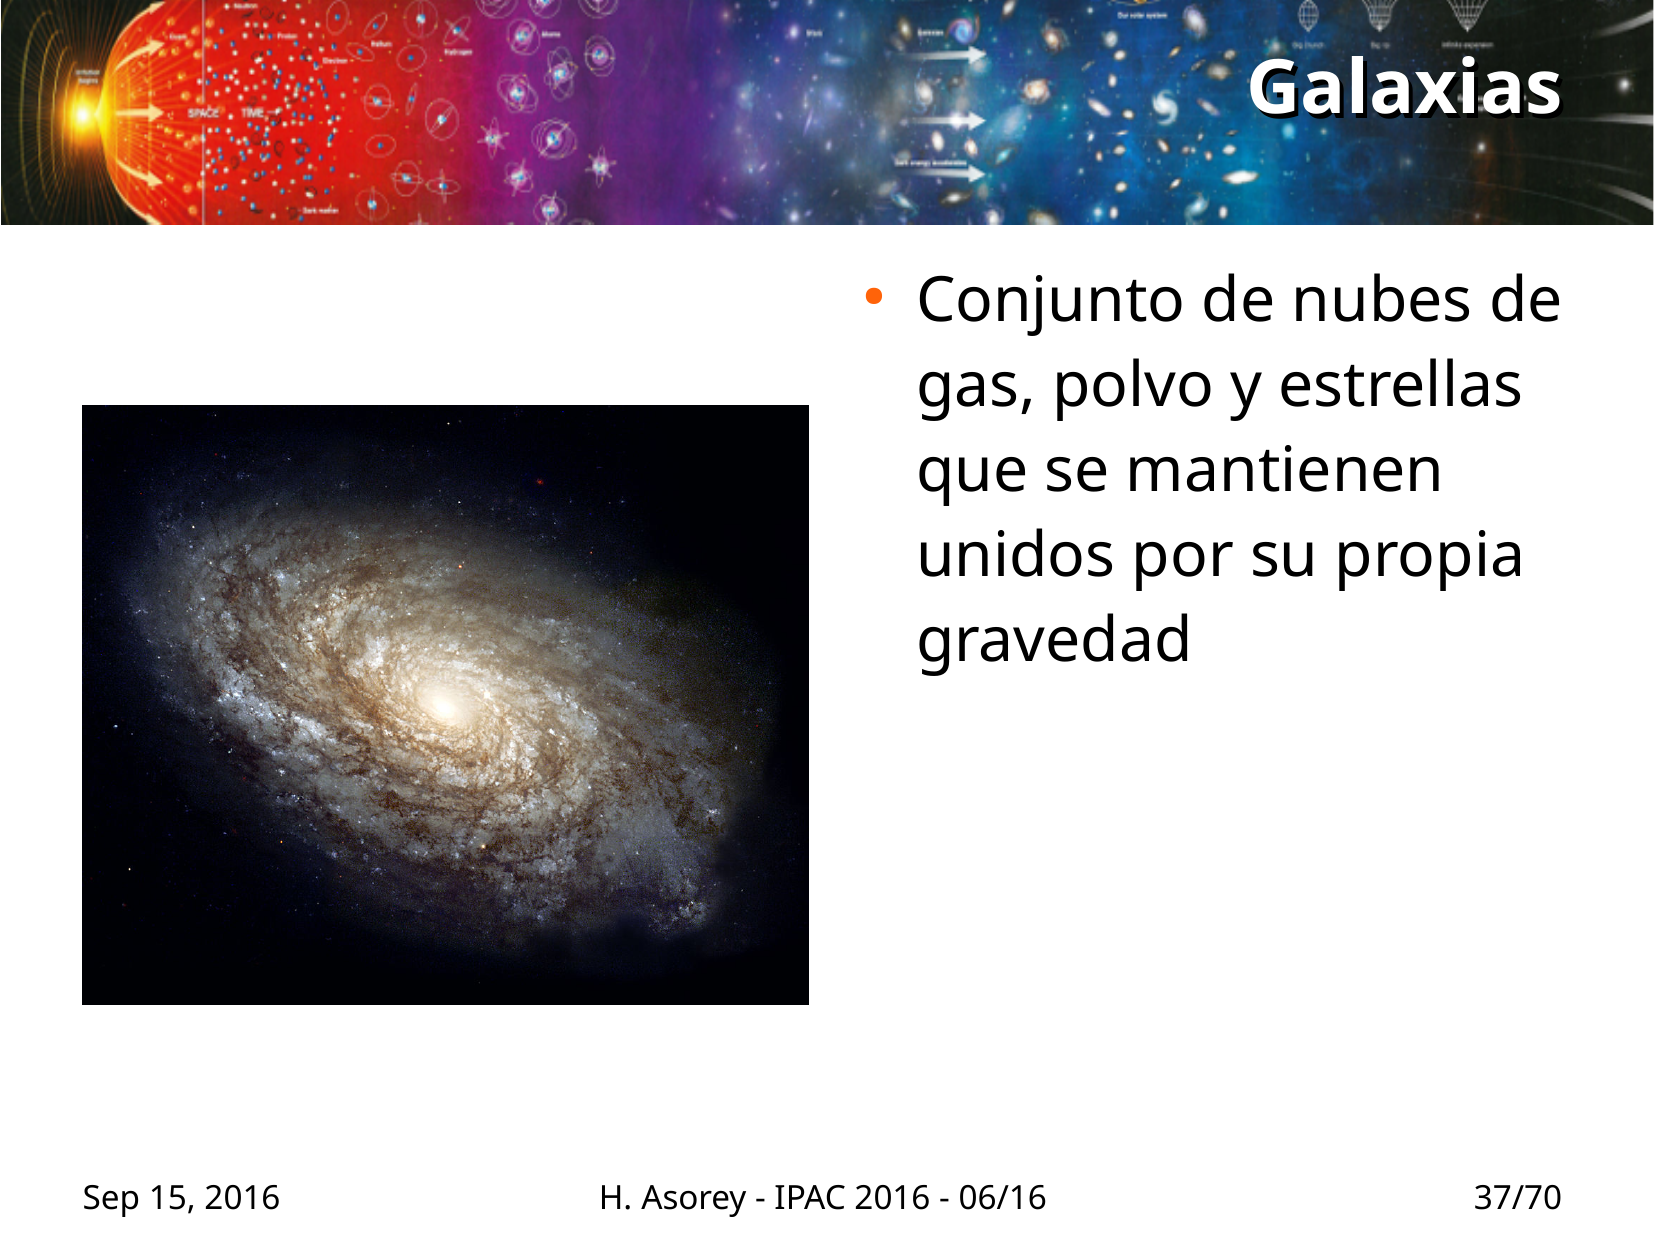

# Galaxias
Conjunto de nubes de gas, polvo y estrellas que se mantienen unidos por su propia gravedad
Sep 15, 2016
H. Asorey - IPAC 2016 - 06/16
37